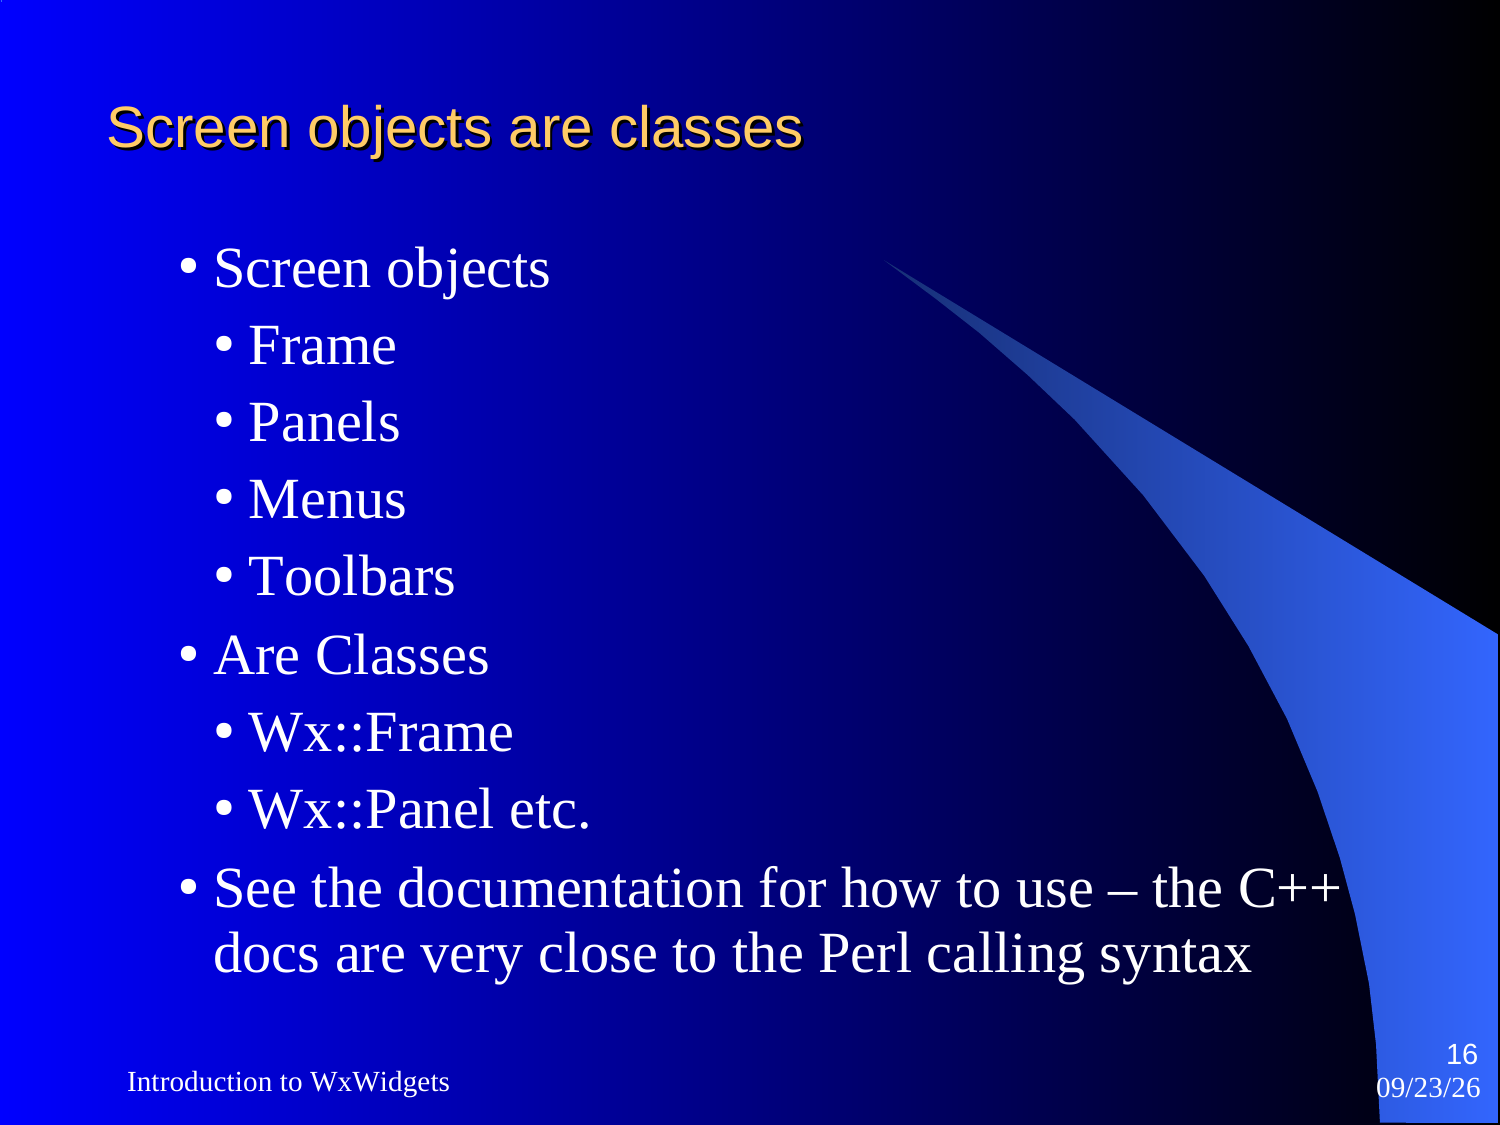

# Screen objects are classes
Screen objects
Frame
Panels
Menus
Toolbars
Are Classes
Wx::Frame
Wx::Panel etc.
See the documentation for how to use – the C++ docs are very close to the Perl calling syntax
16
Introduction to WxWidgets